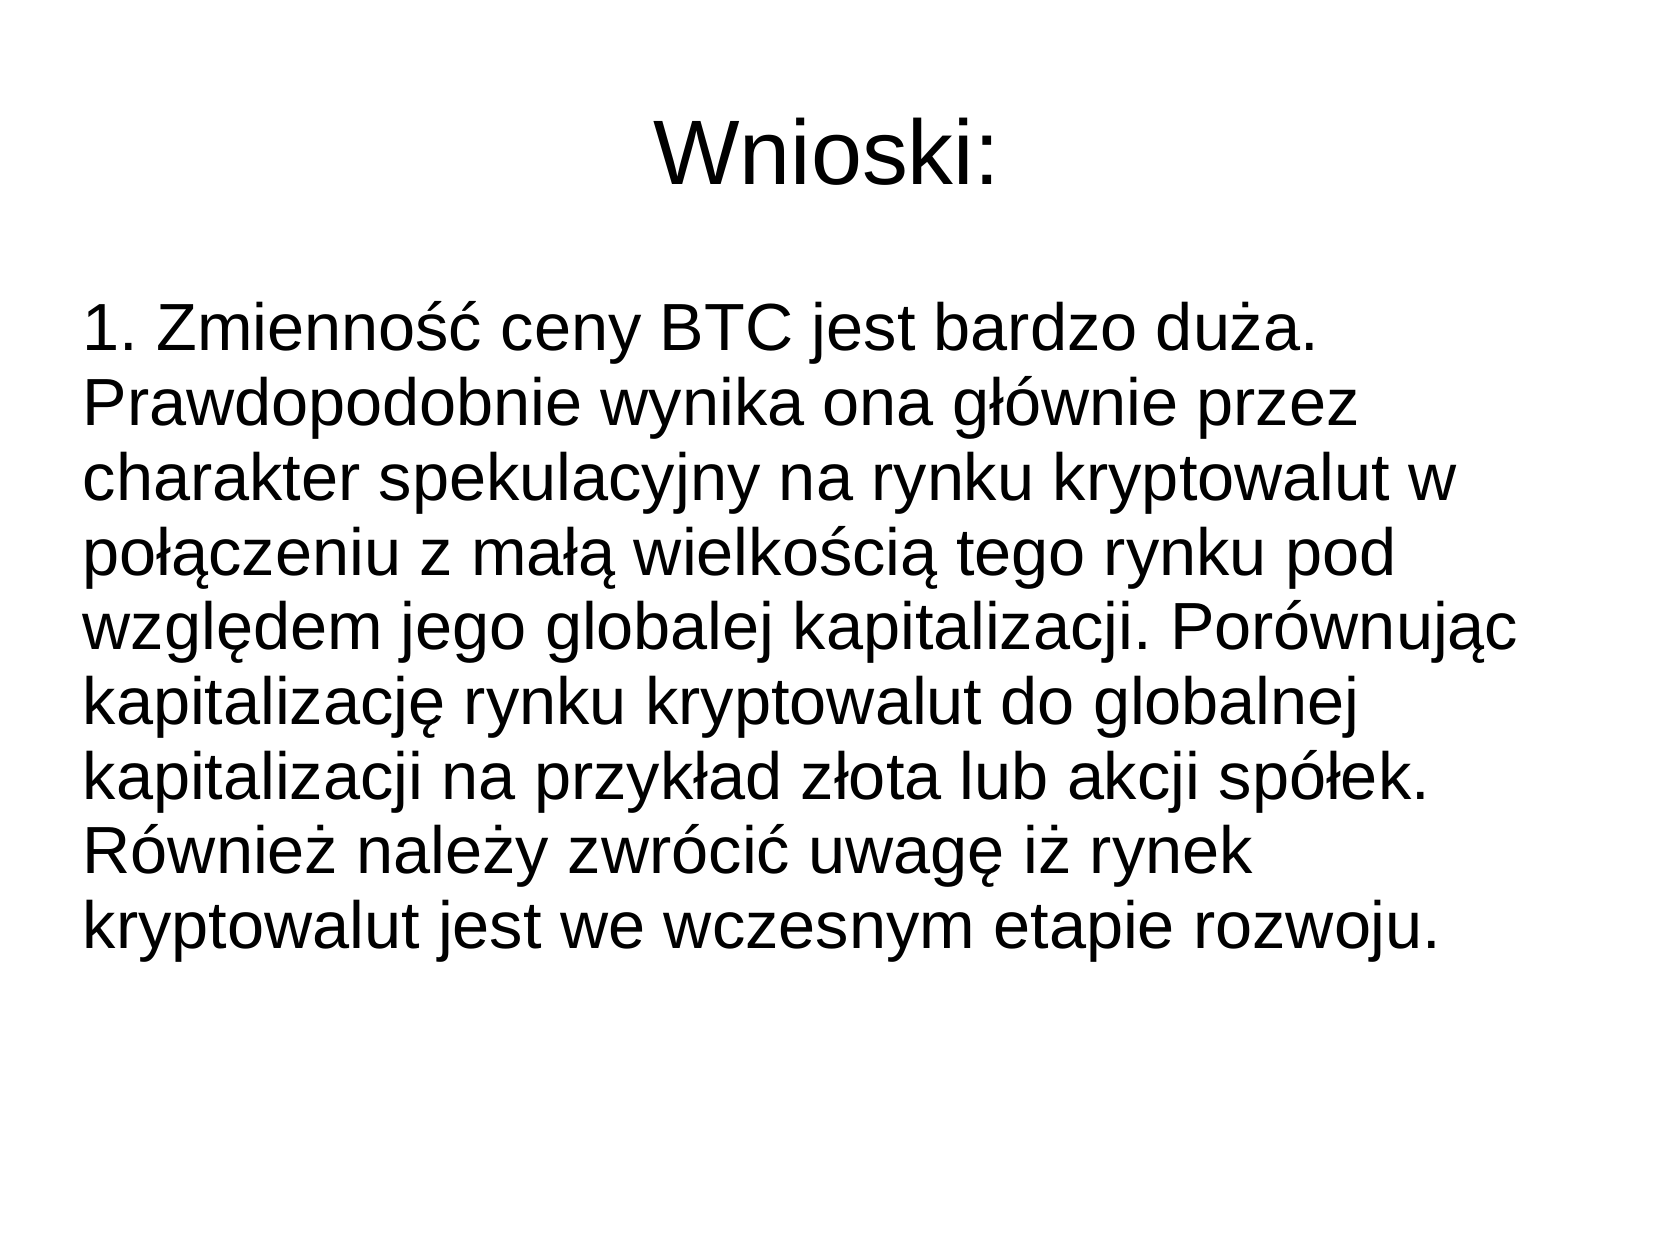

# Wnioski:
1. Zmienność ceny BTC jest bardzo duża.
Prawdopodobnie wynika ona głównie przez charakter spekulacyjny na rynku kryptowalut w połączeniu z małą wielkością tego rynku pod względem jego globalej kapitalizacji. Porównując kapitalizację rynku kryptowalut do globalnej kapitalizacji na przykład złota lub akcji spółek. Również należy zwrócić uwagę iż rynek kryptowalut jest we wczesnym etapie rozwoju.